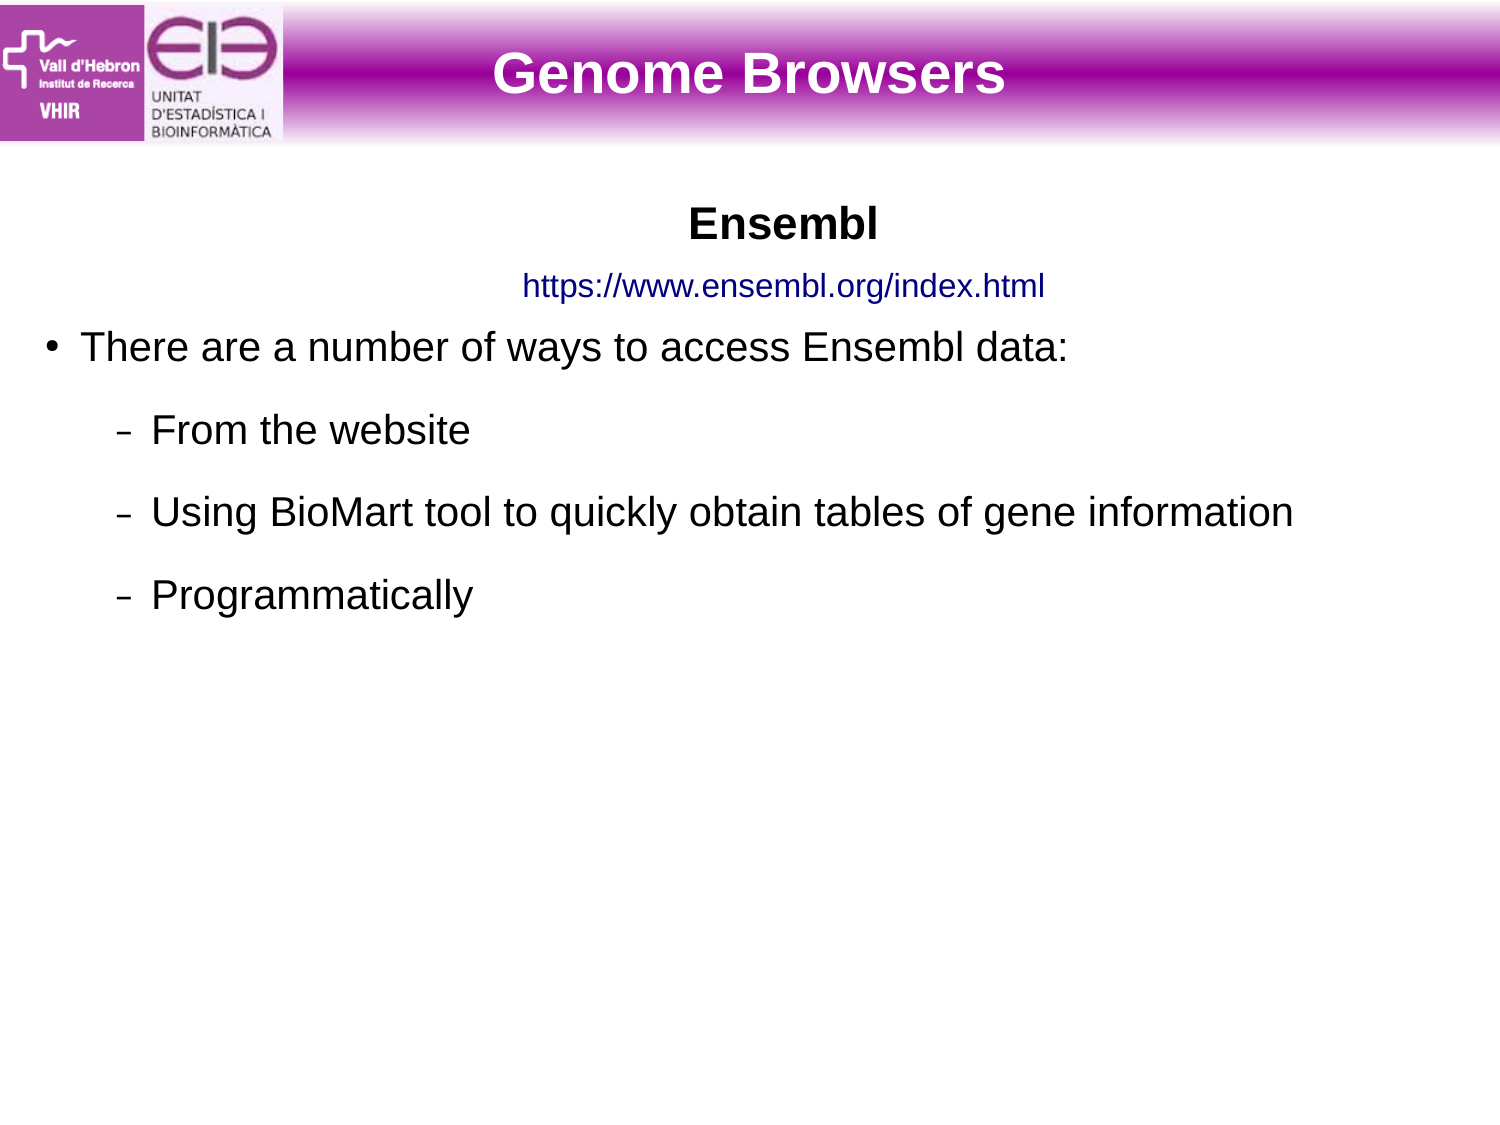

Genome Browsers
Ensembl
https://www.ensembl.org/index.html
There are a number of ways to access Ensembl data:
From the website
Using BioMart tool to quickly obtain tables of gene information
Programmatically